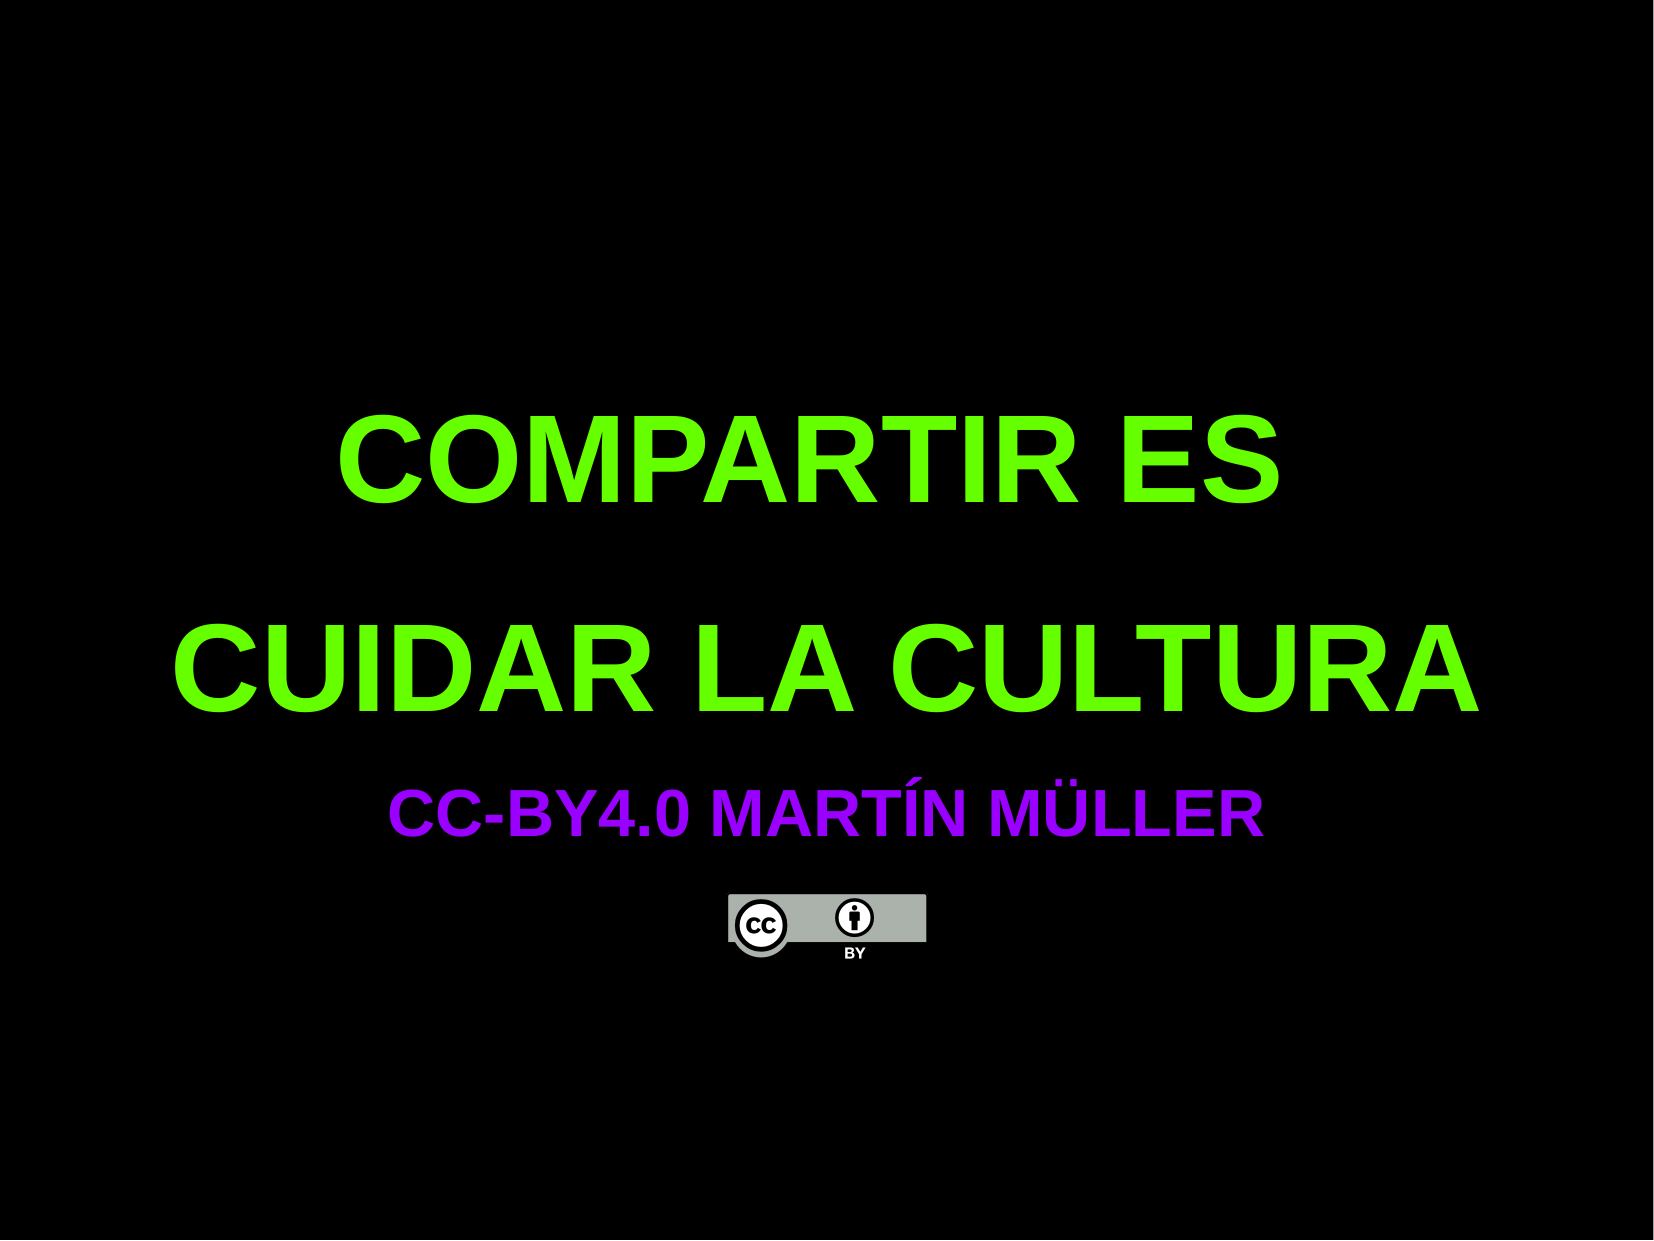

# COMPARTIR ES CUIDAR LA CULTURA CC-BY4.0 MARTÍN MÜLLER